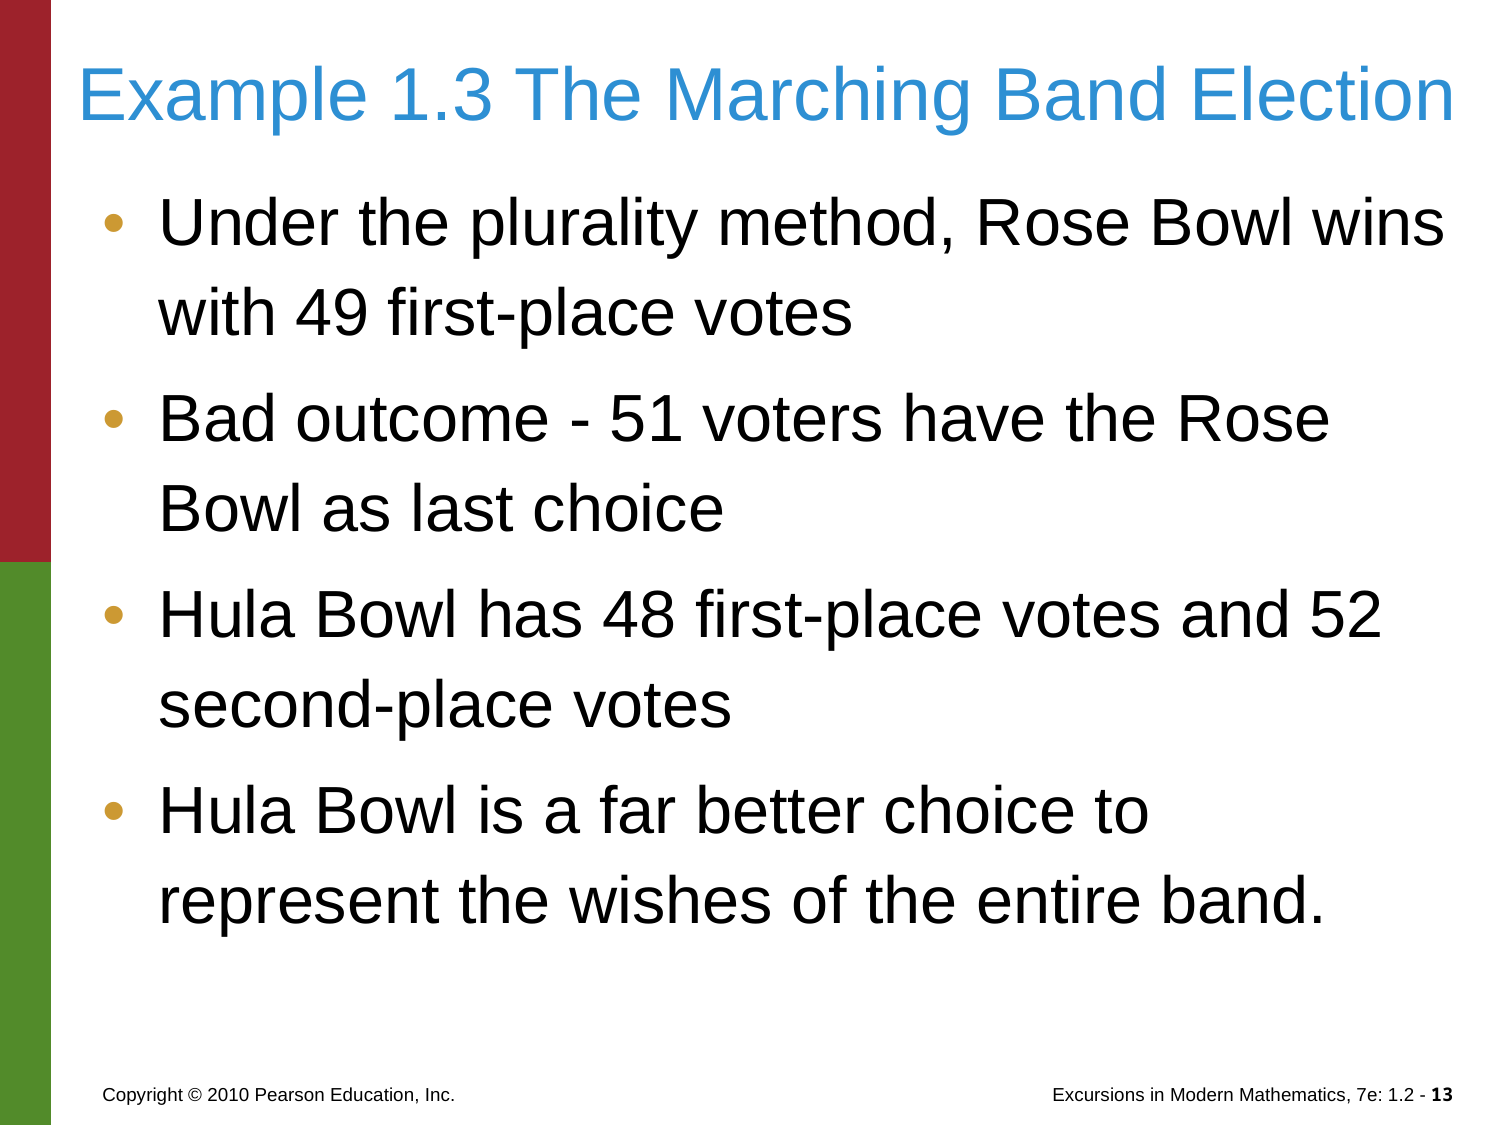

Example 1.3 The Marching Band Election
# Under the plurality method, Rose Bowl wins with 49 first-place votes
Bad outcome - 51 voters have the Rose Bowl as last choice
Hula Bowl has 48 first-place votes and 52 second-place votes
Hula Bowl is a far better choice to represent the wishes of the entire band.